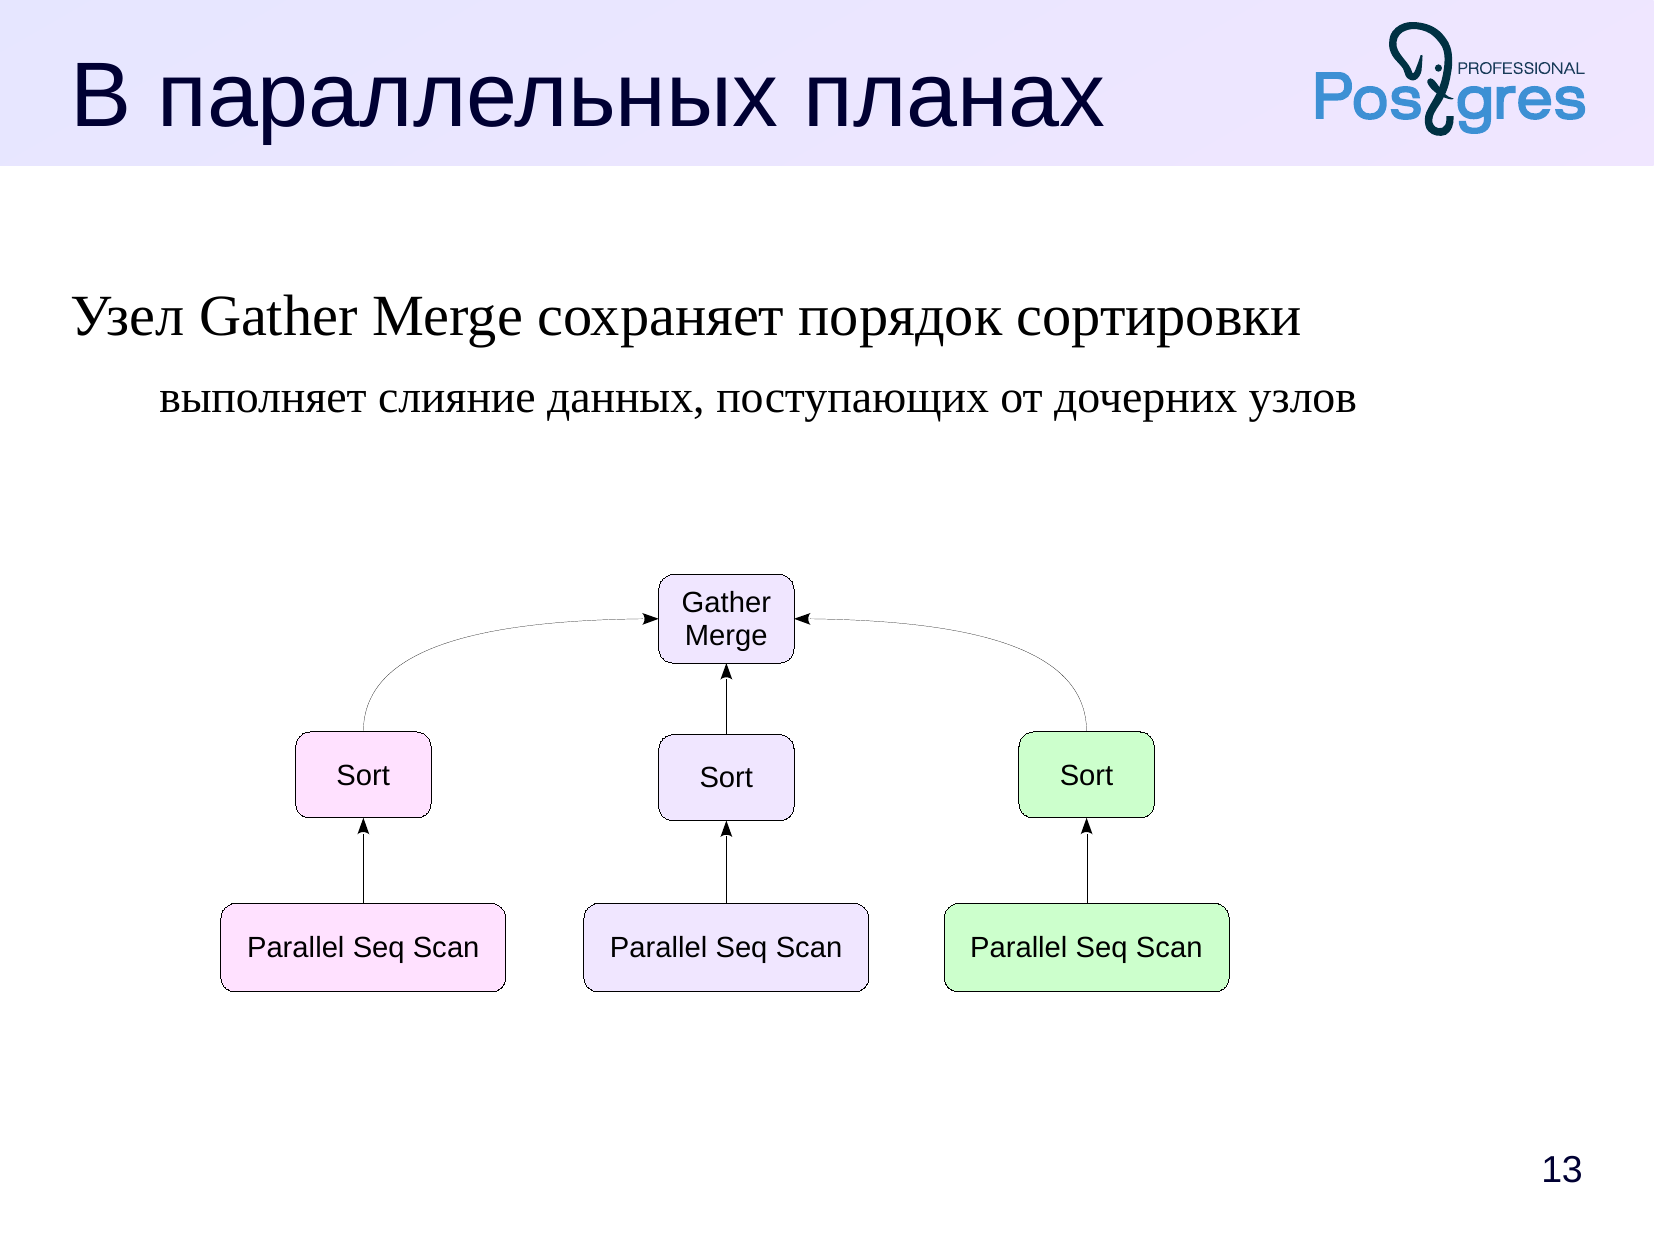

В параллельных планах
# Узел Gather Merge сохраняет порядок сортировки
выполняет слияние данных, поступающих от дочерних узлов
Gather
Merge
Sort
Sort
Sort
Parallel Seq Scan
Parallel Seq Scan
Parallel Seq Scan